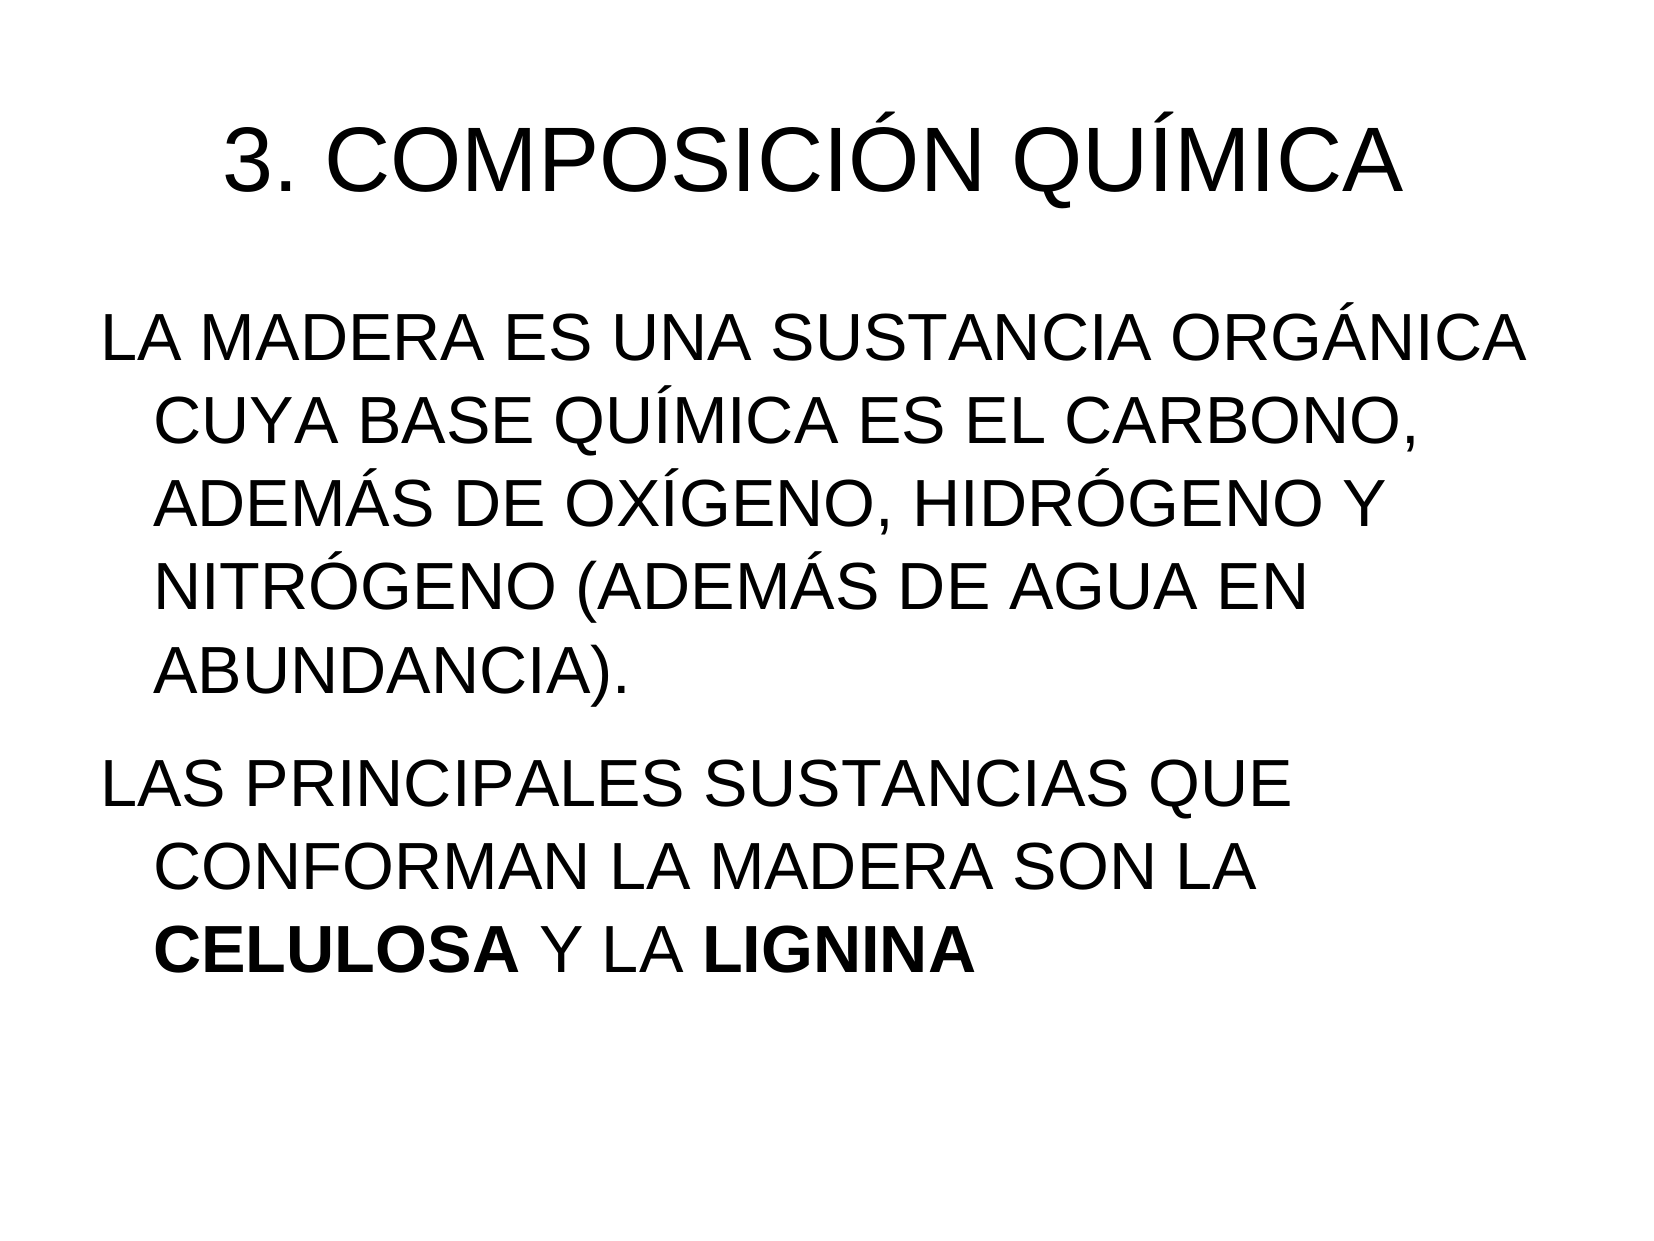

# 3. COMPOSICIÓN QUÍMICA
LA MADERA ES UNA SUSTANCIA ORGÁNICA CUYA BASE QUÍMICA ES EL CARBONO, ADEMÁS DE OXÍGENO, HIDRÓGENO Y NITRÓGENO (ADEMÁS DE AGUA EN ABUNDANCIA).
LAS PRINCIPALES SUSTANCIAS QUE CONFORMAN LA MADERA SON LA CELULOSA Y LA LIGNINA